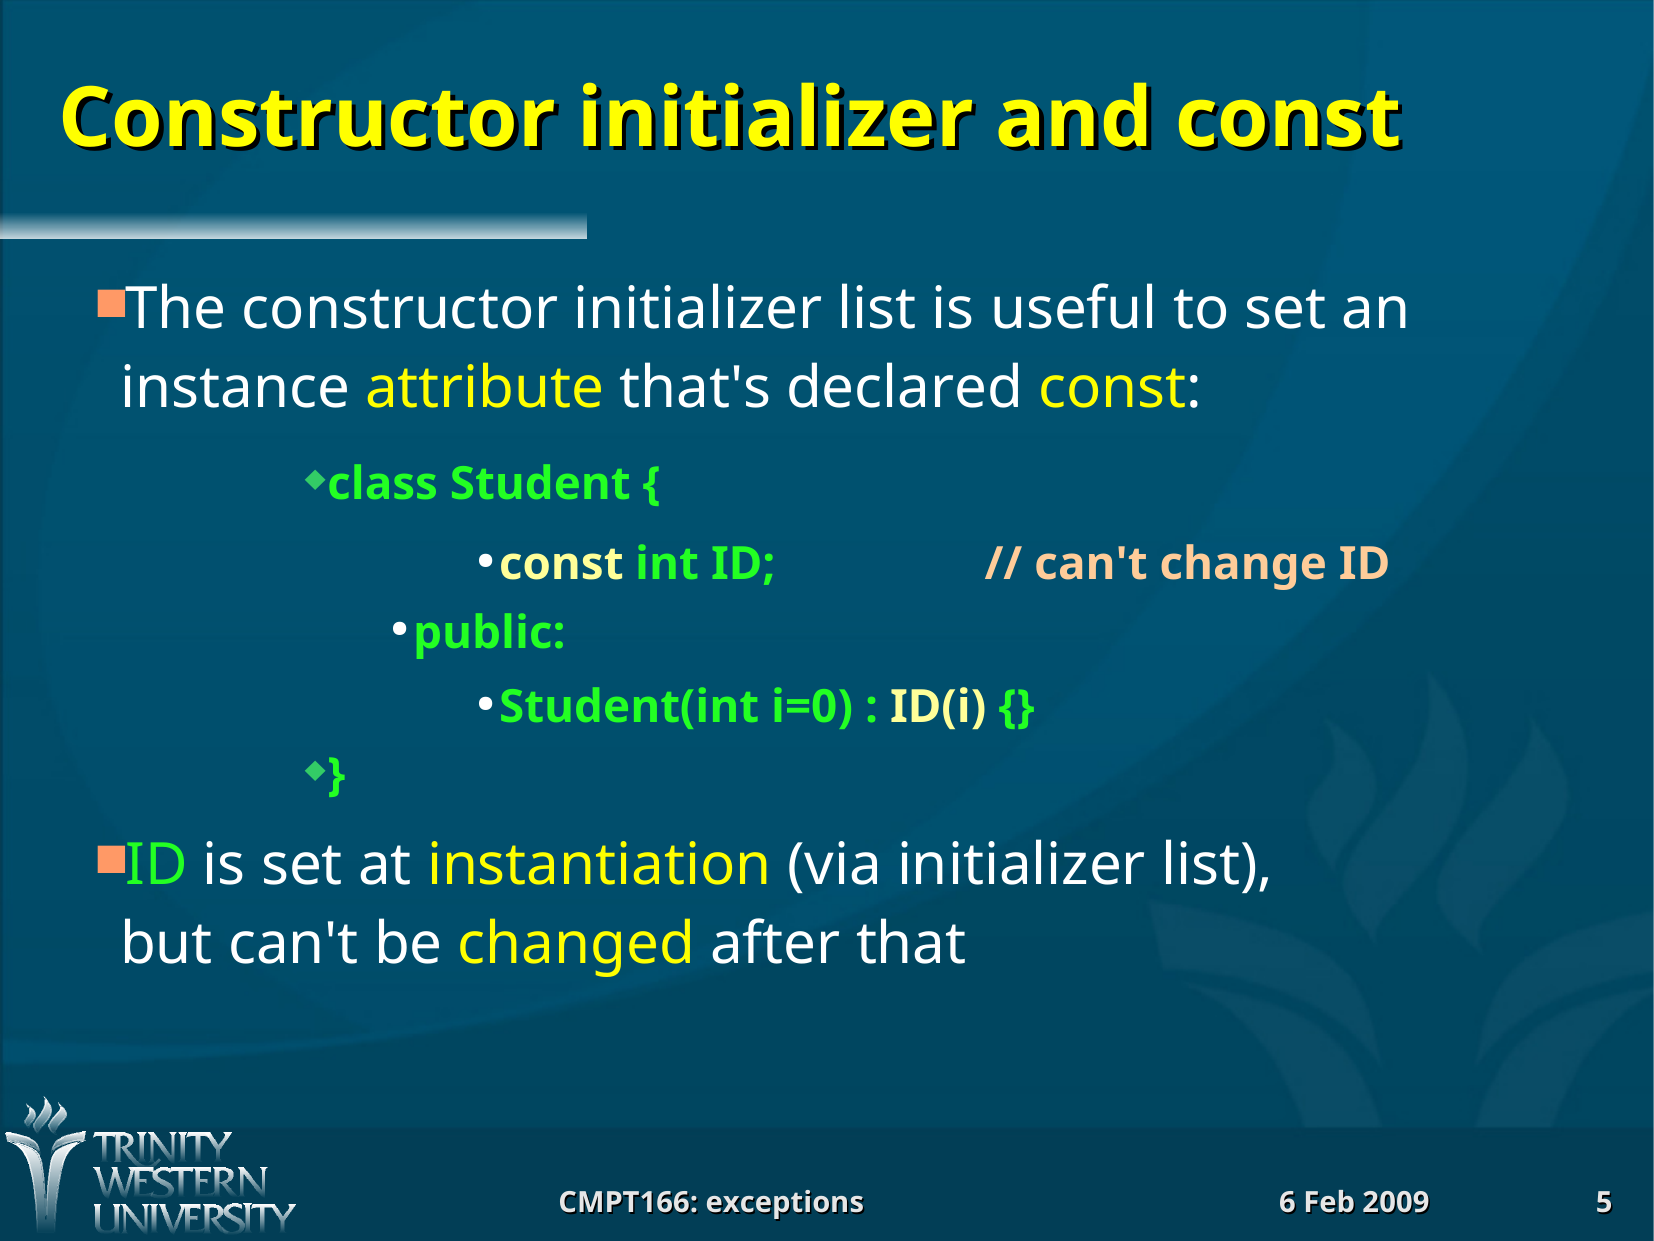

# Constructor initializer and const
The constructor initializer list is useful to set an instance attribute that's declared const:
class Student {
const int ID;			// can't change ID
public:
Student(int i=0) : ID(i) {}
}
ID is set at instantiation (via initializer list),
but can't be changed after that
CMPT166: exceptions
6 Feb 2009
5